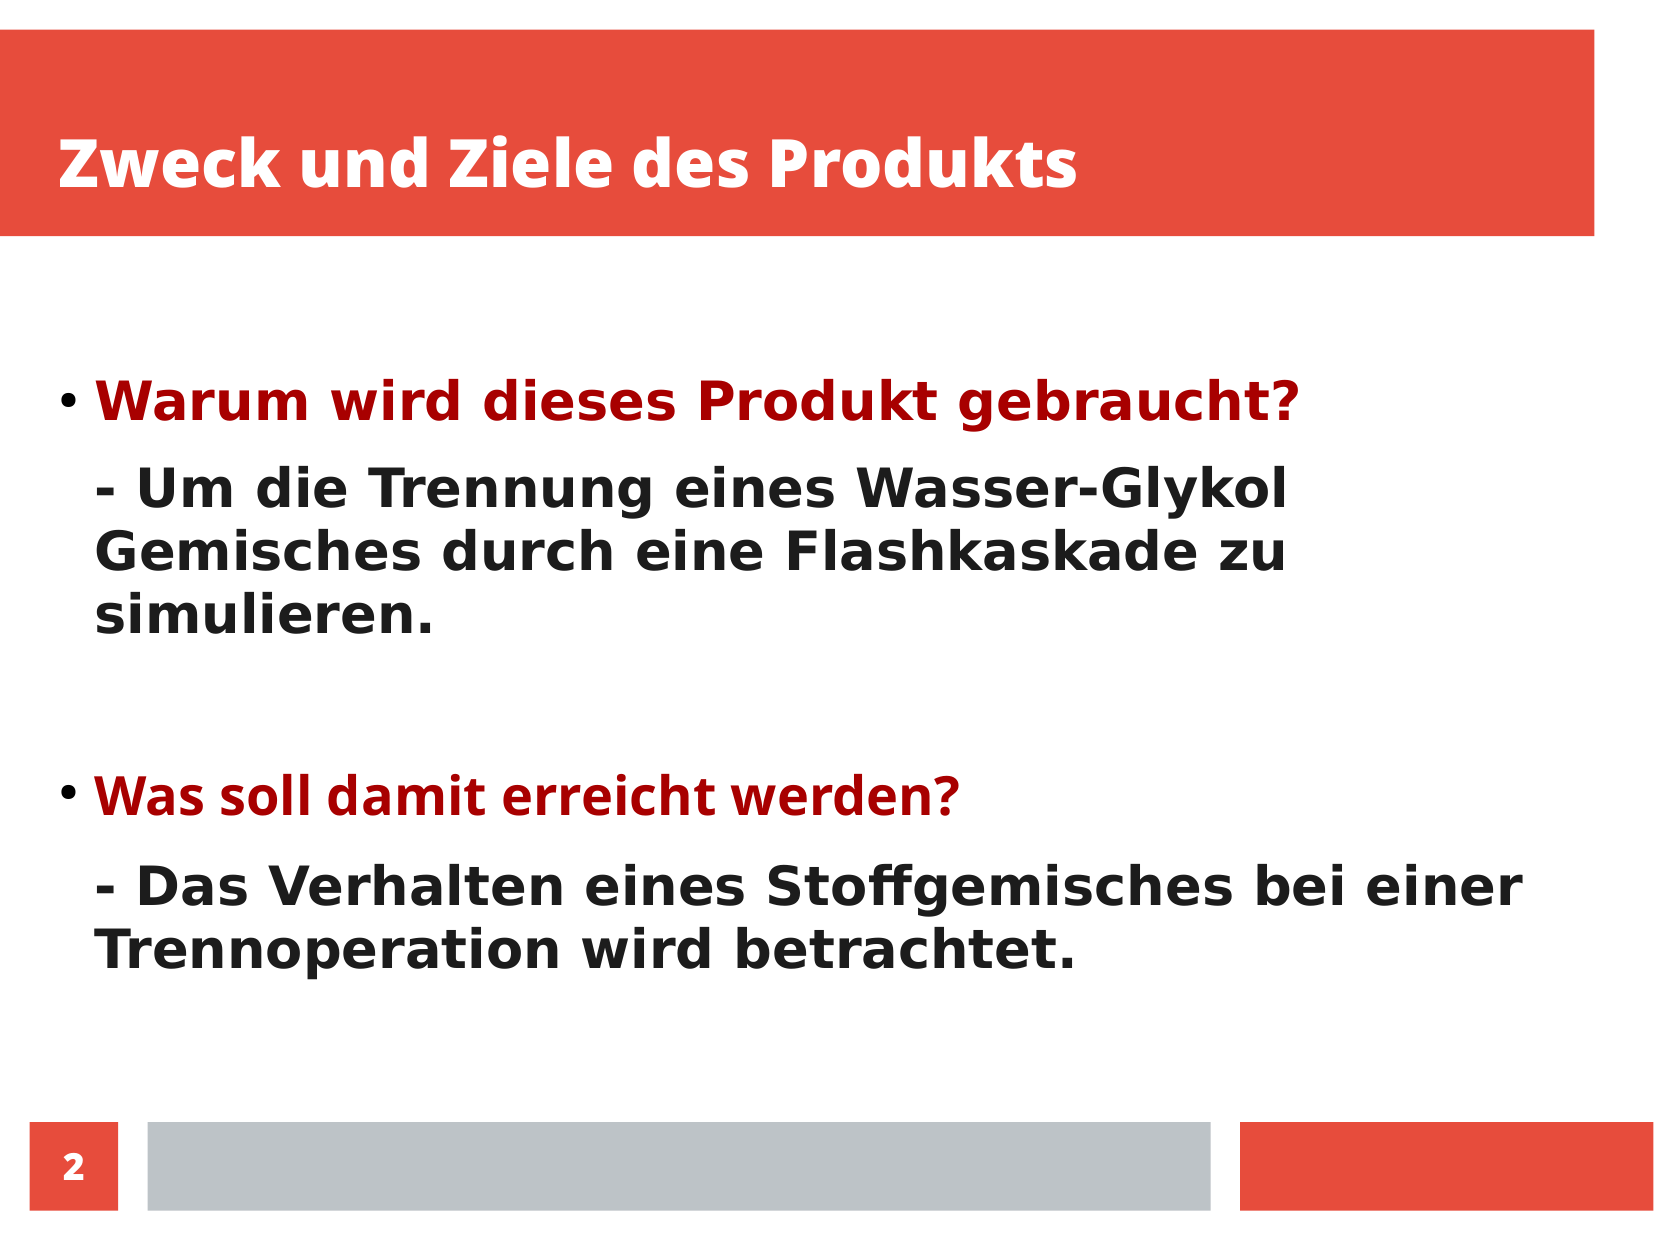

# Zweck und Ziele des Produkts
Warum wird dieses Produkt gebraucht?
- Um die Trennung eines Wasser-Glykol Gemisches durch eine Flashkaskade zu simulieren.
Was soll damit erreicht werden?
- Das Verhalten eines Stoffgemisches bei einer Trennoperation wird betrachtet.
2